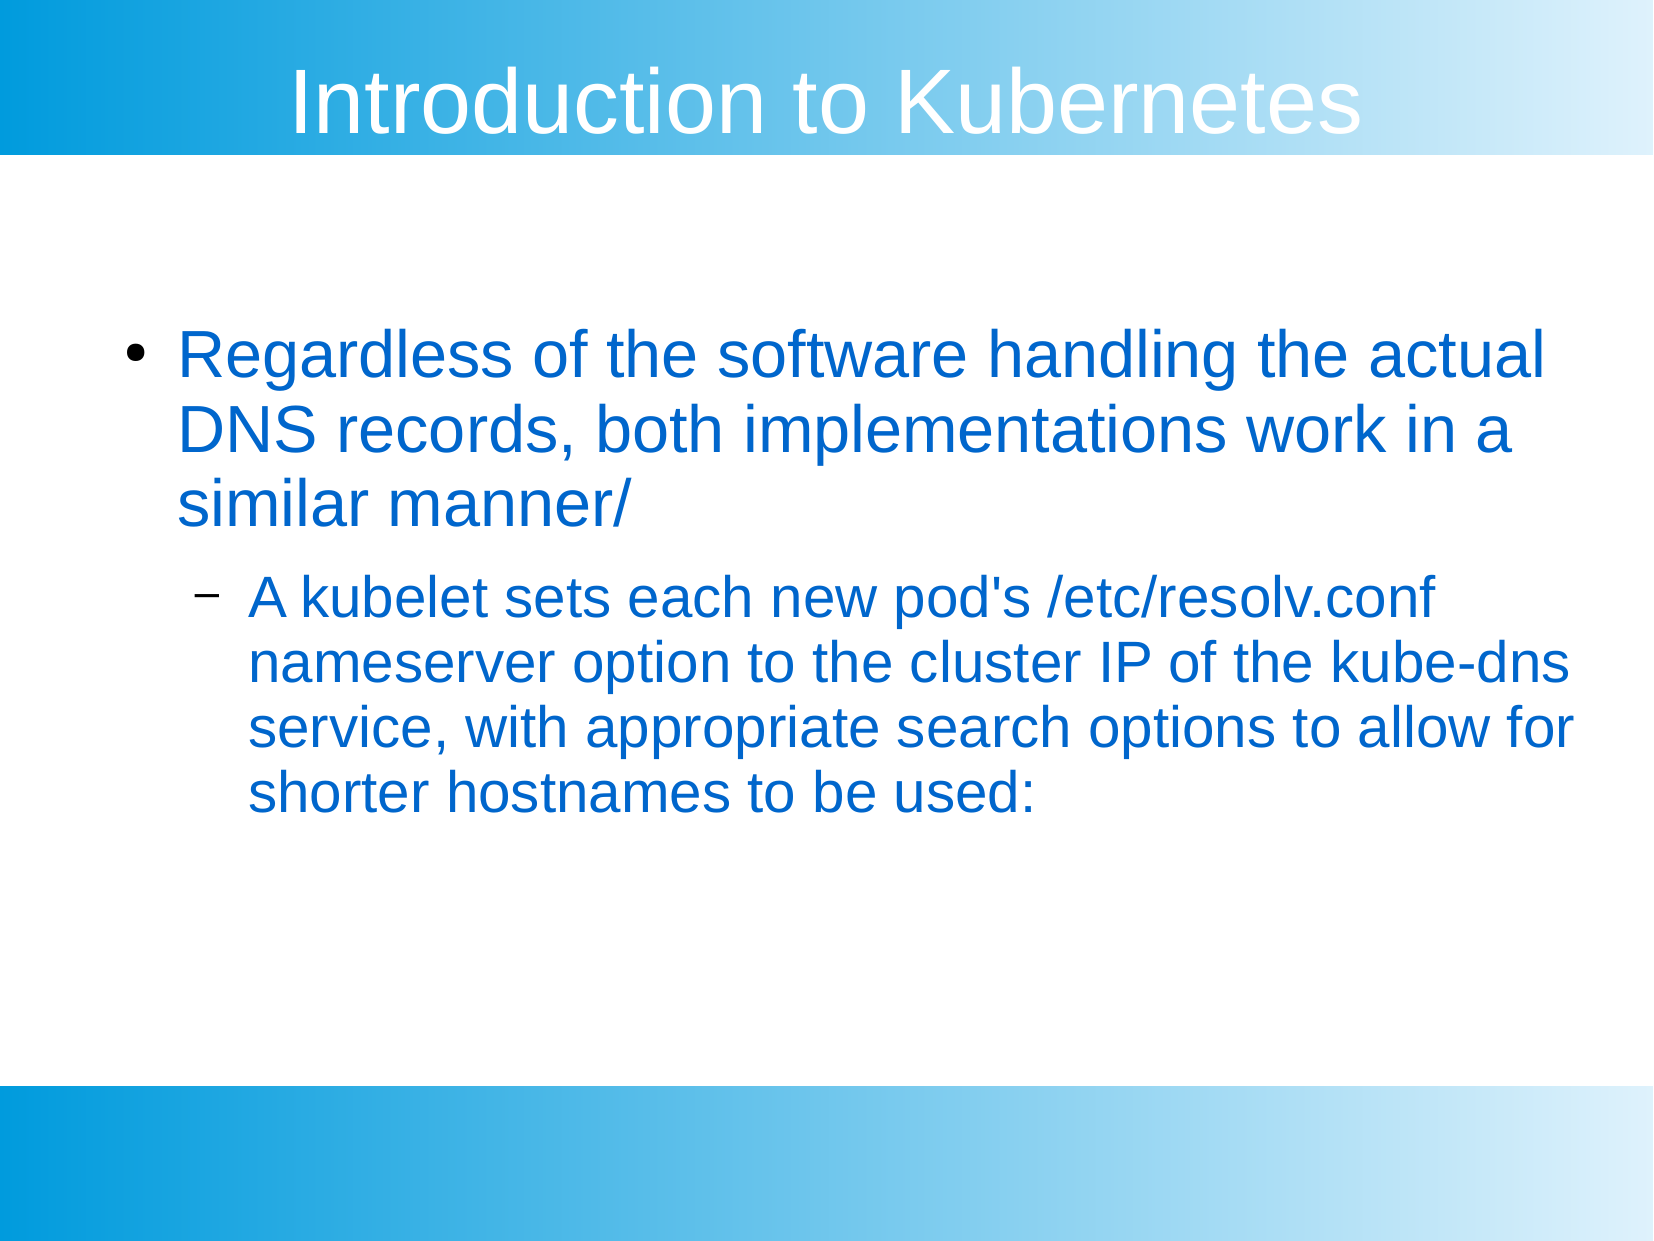

# Introduction to Kubernetes
Regardless of the software handling the actual DNS records, both implementations work in a similar manner/
A kubelet sets each new pod's /etc/resolv.conf nameserver option to the cluster IP of the kube-dns service, with appropriate search options to allow for shorter hostnames to be used: